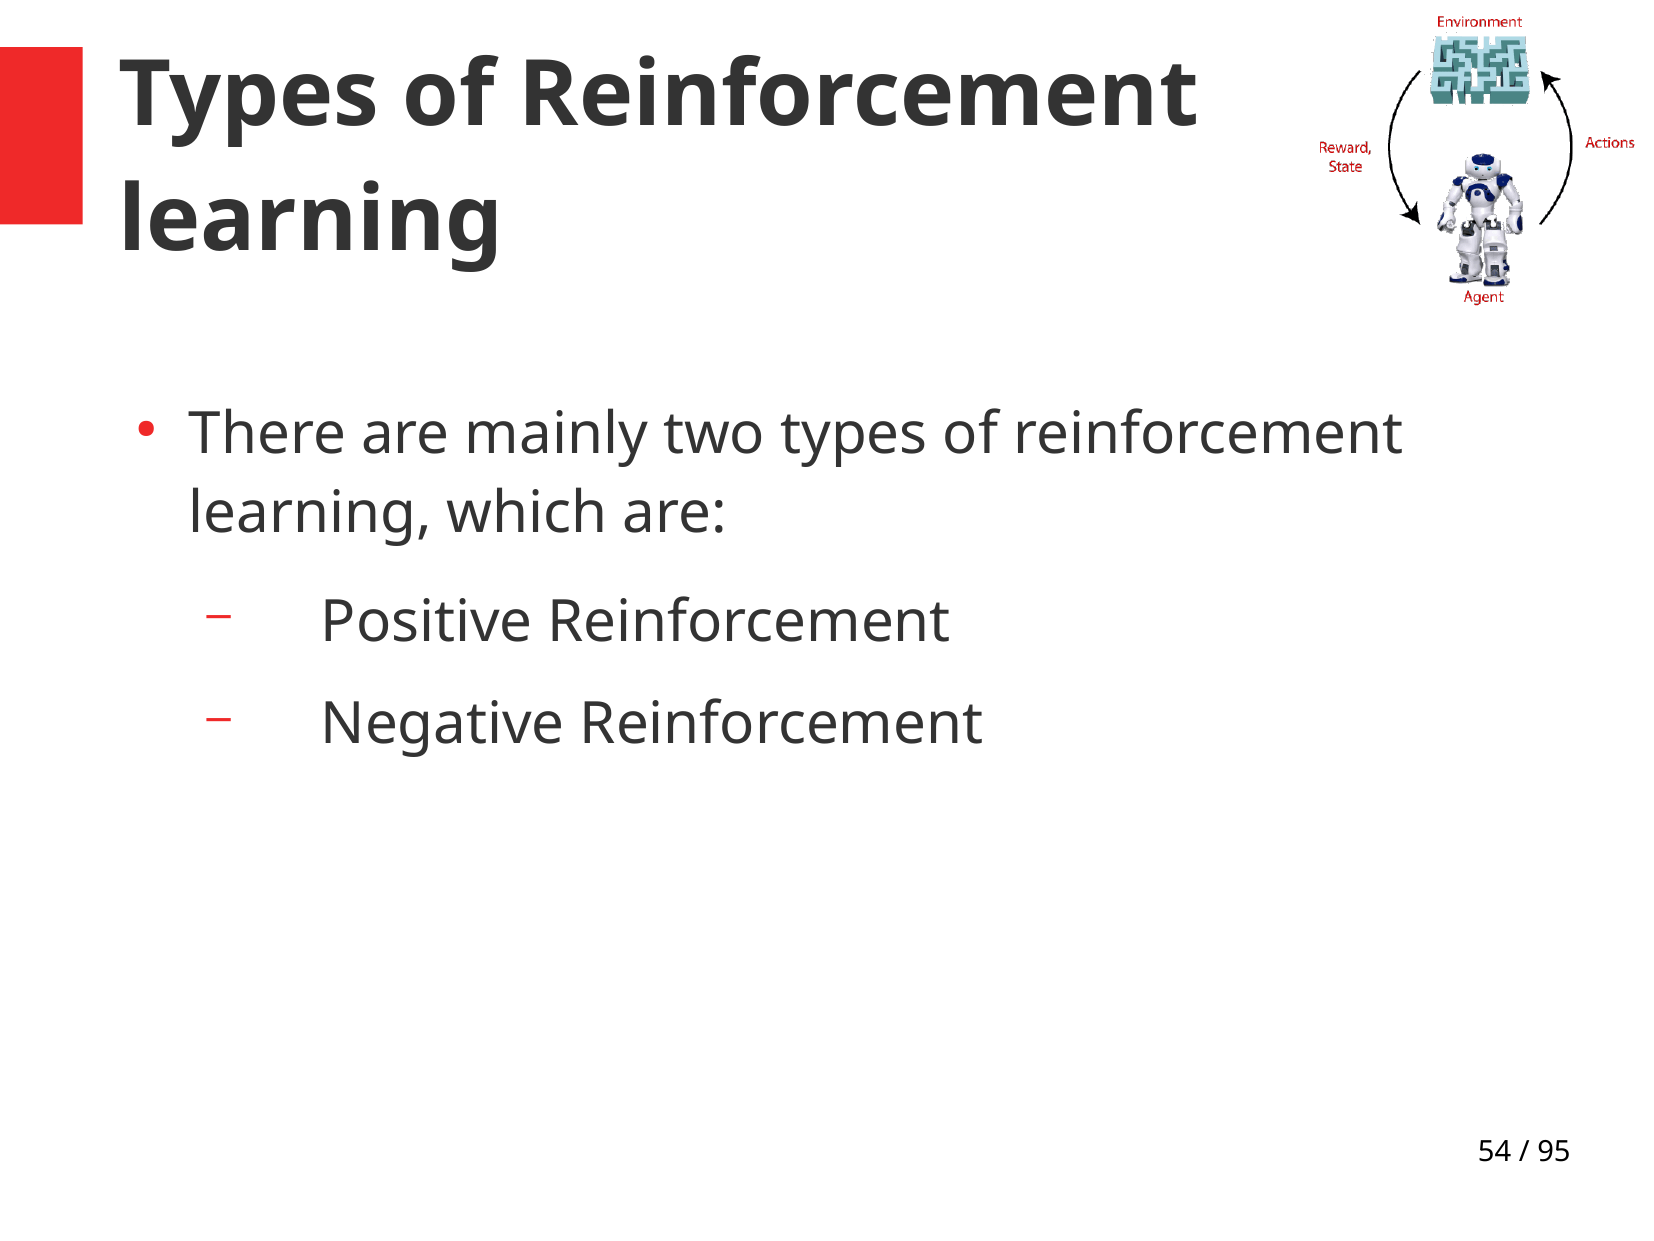

# Types of Reinforcement learning
There are mainly two types of reinforcement learning, which are:
 Positive Reinforcement
 Negative Reinforcement
54